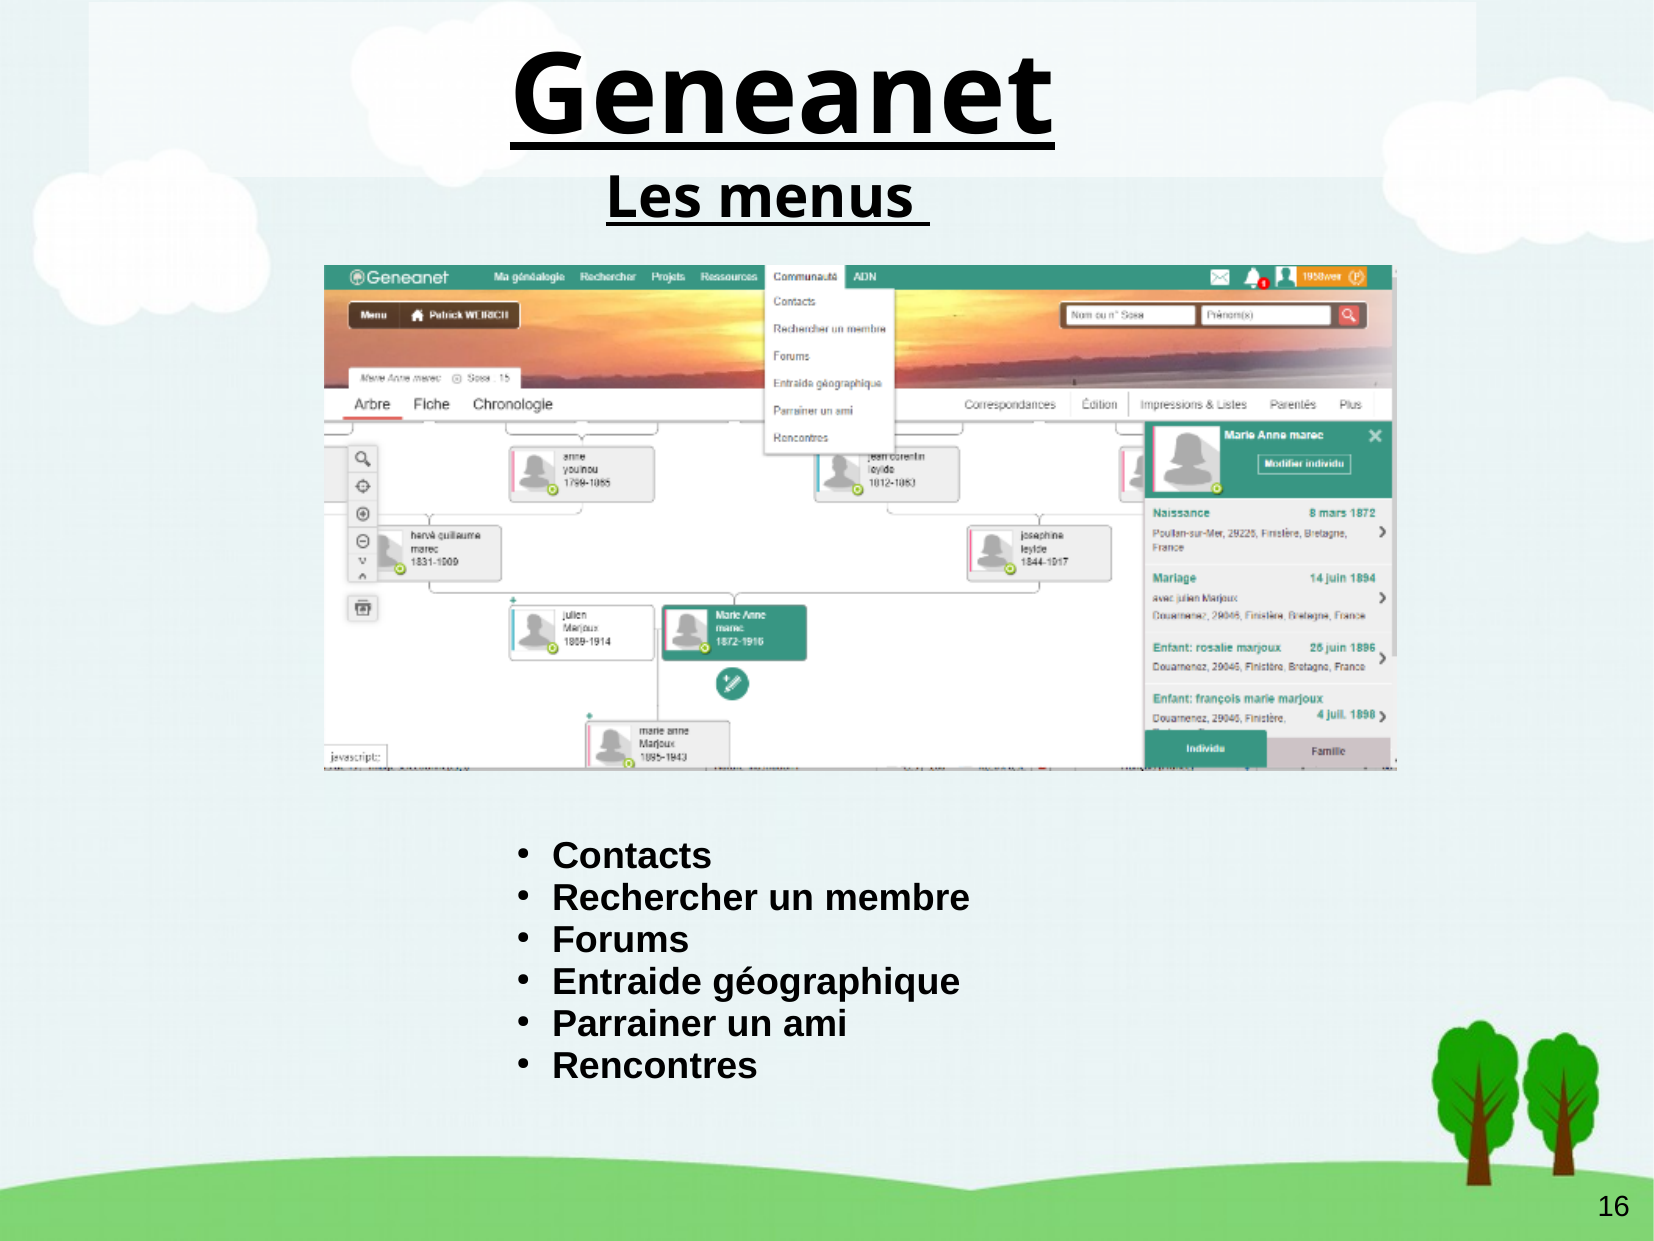

# Geneanet
Les menus
Contacts
Rechercher un membre
Forums
Entraide géographique
Parrainer un ami
Rencontres
16